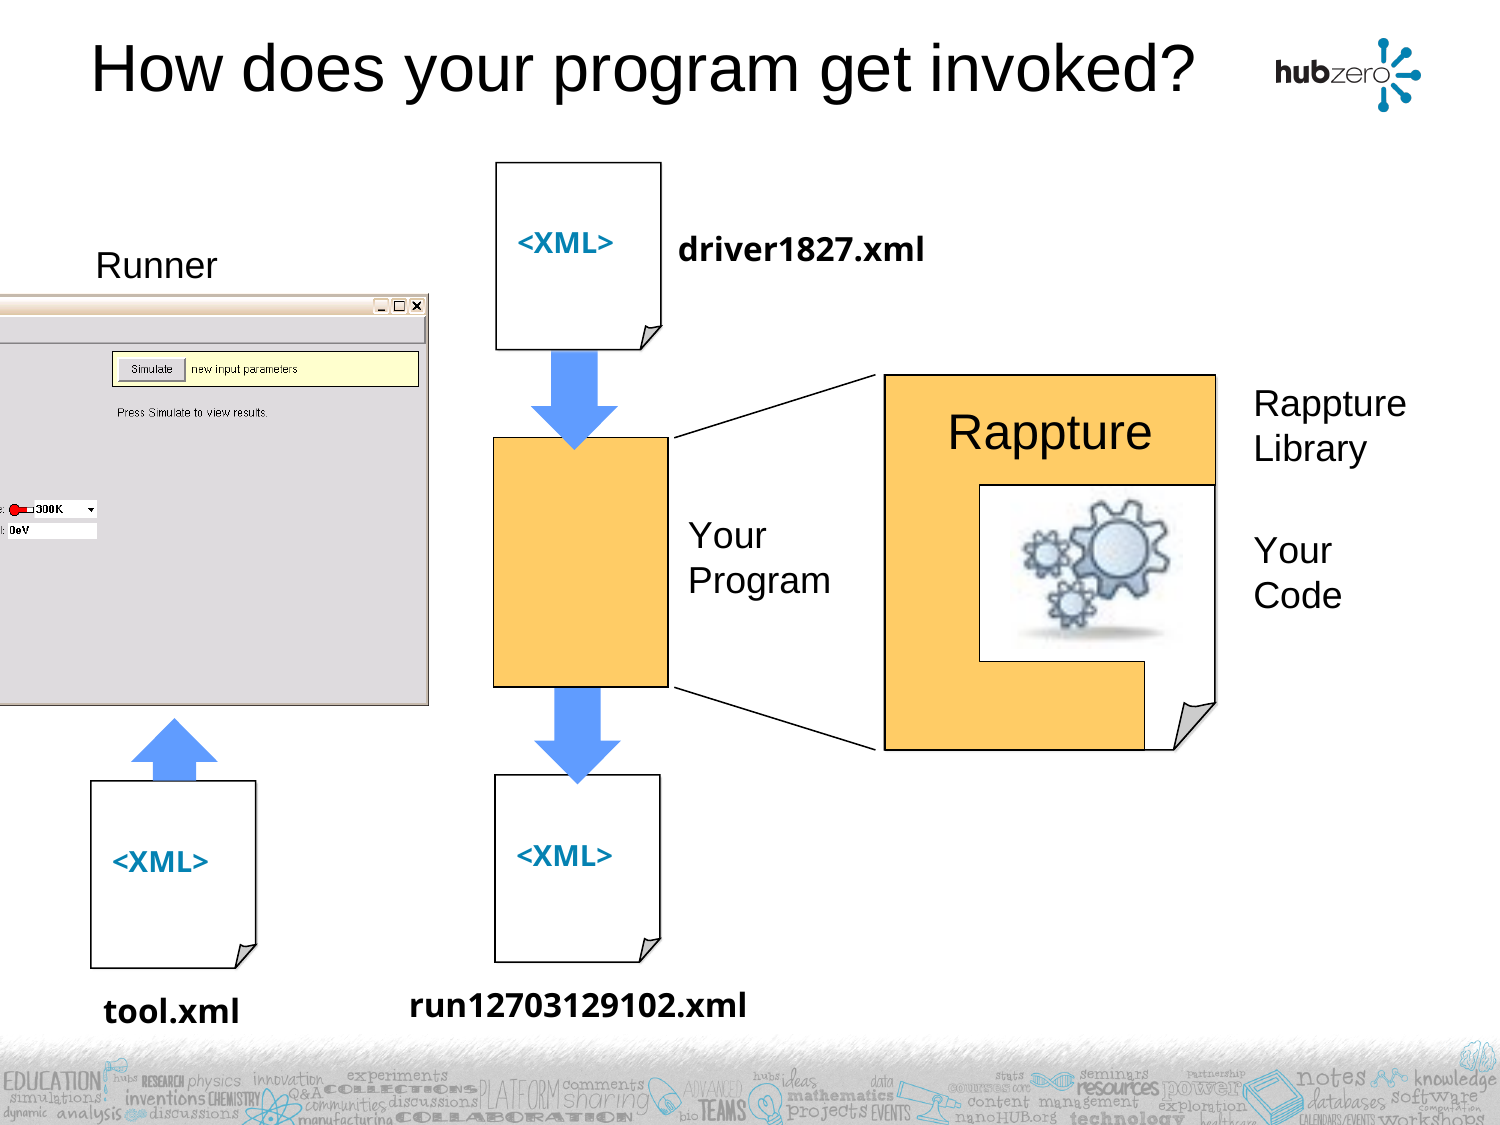

How does your program get invoked?
<XML>
driver1827.xml
Runner
Rappture
Library
Rappture
Your
Code
Your
Program
<XML>
run12703129102.xml
<XML>
tool.xml